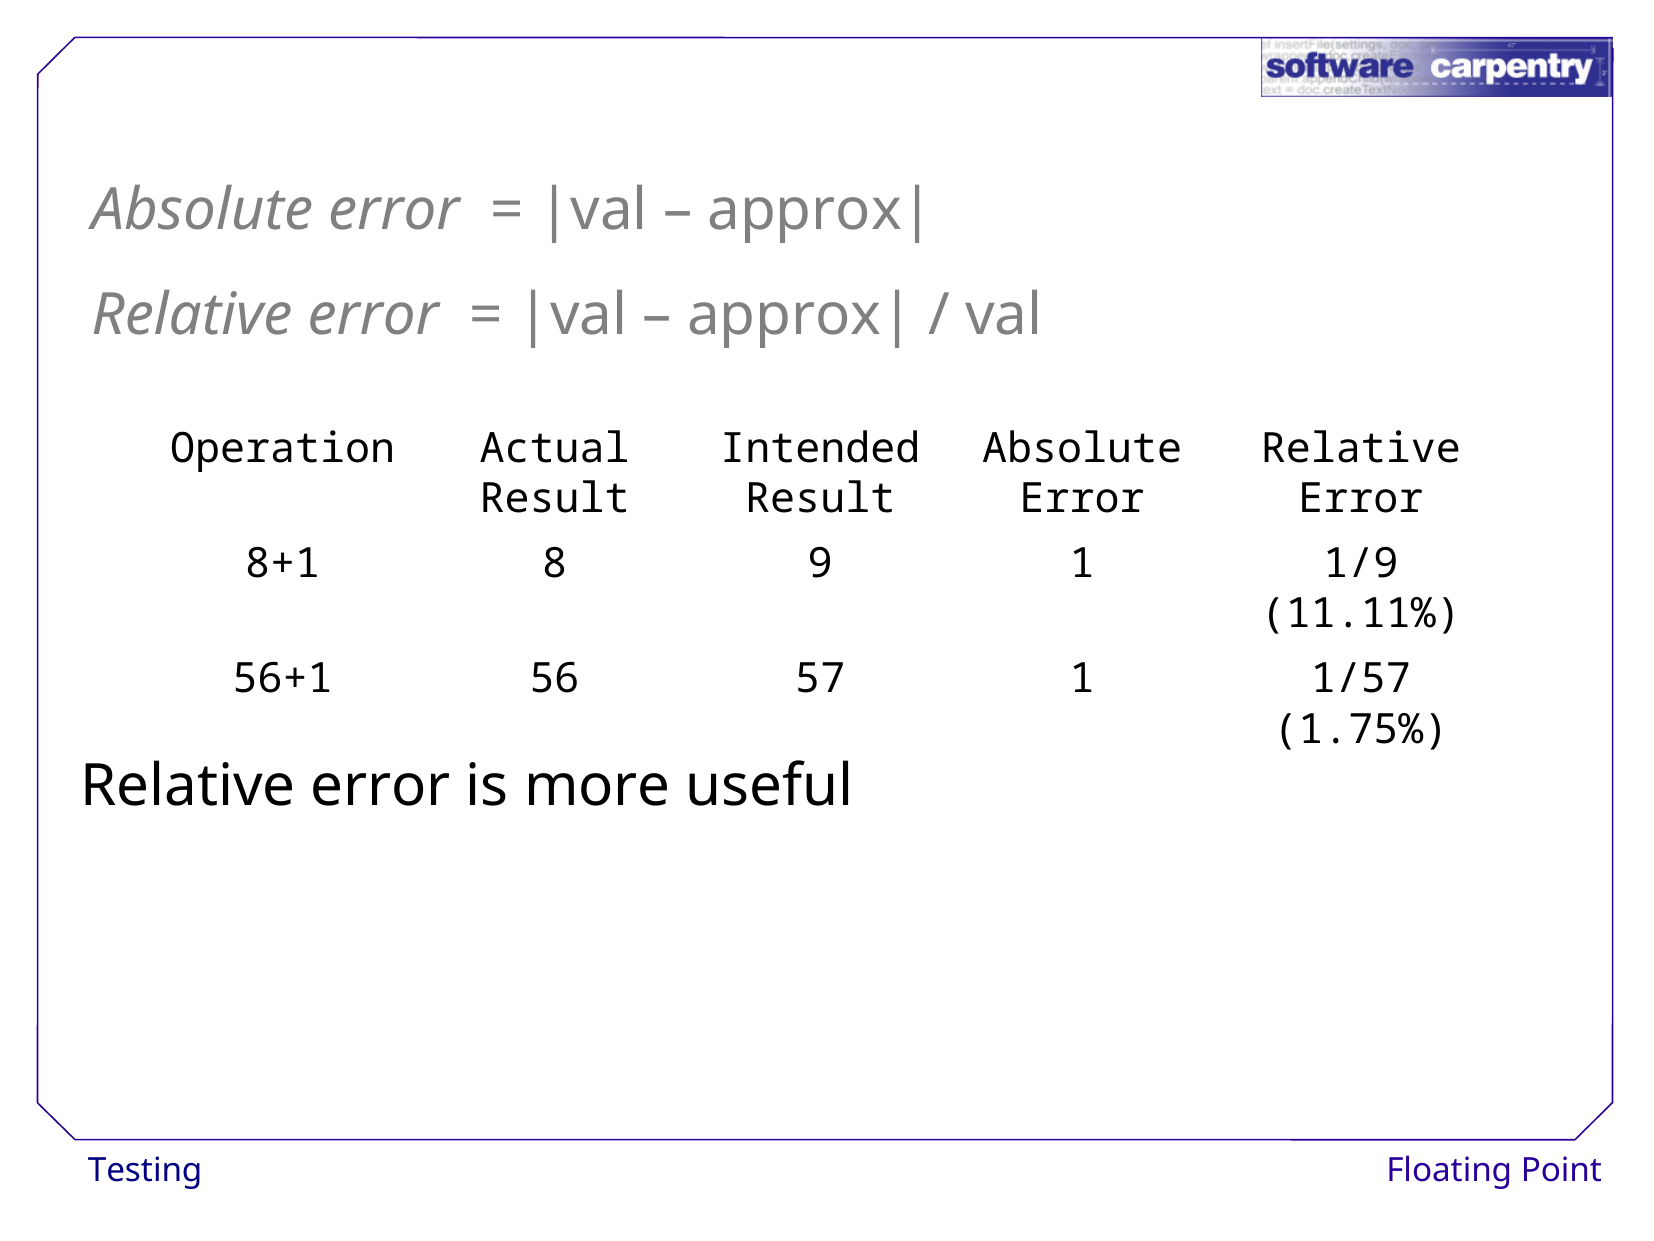

Absolute error = |val – approx|
Relative error = |val – approx| / val
| Operation | Actual Result | Intended Result | Absolute Error | Relative Error |
| --- | --- | --- | --- | --- |
| 8+1 | 8 | 9 | 1 | 1/9 (11.11%) |
| 56+1 | 56 | 57 | 1 | 1/57 (1.75%) |
Relative error is more useful